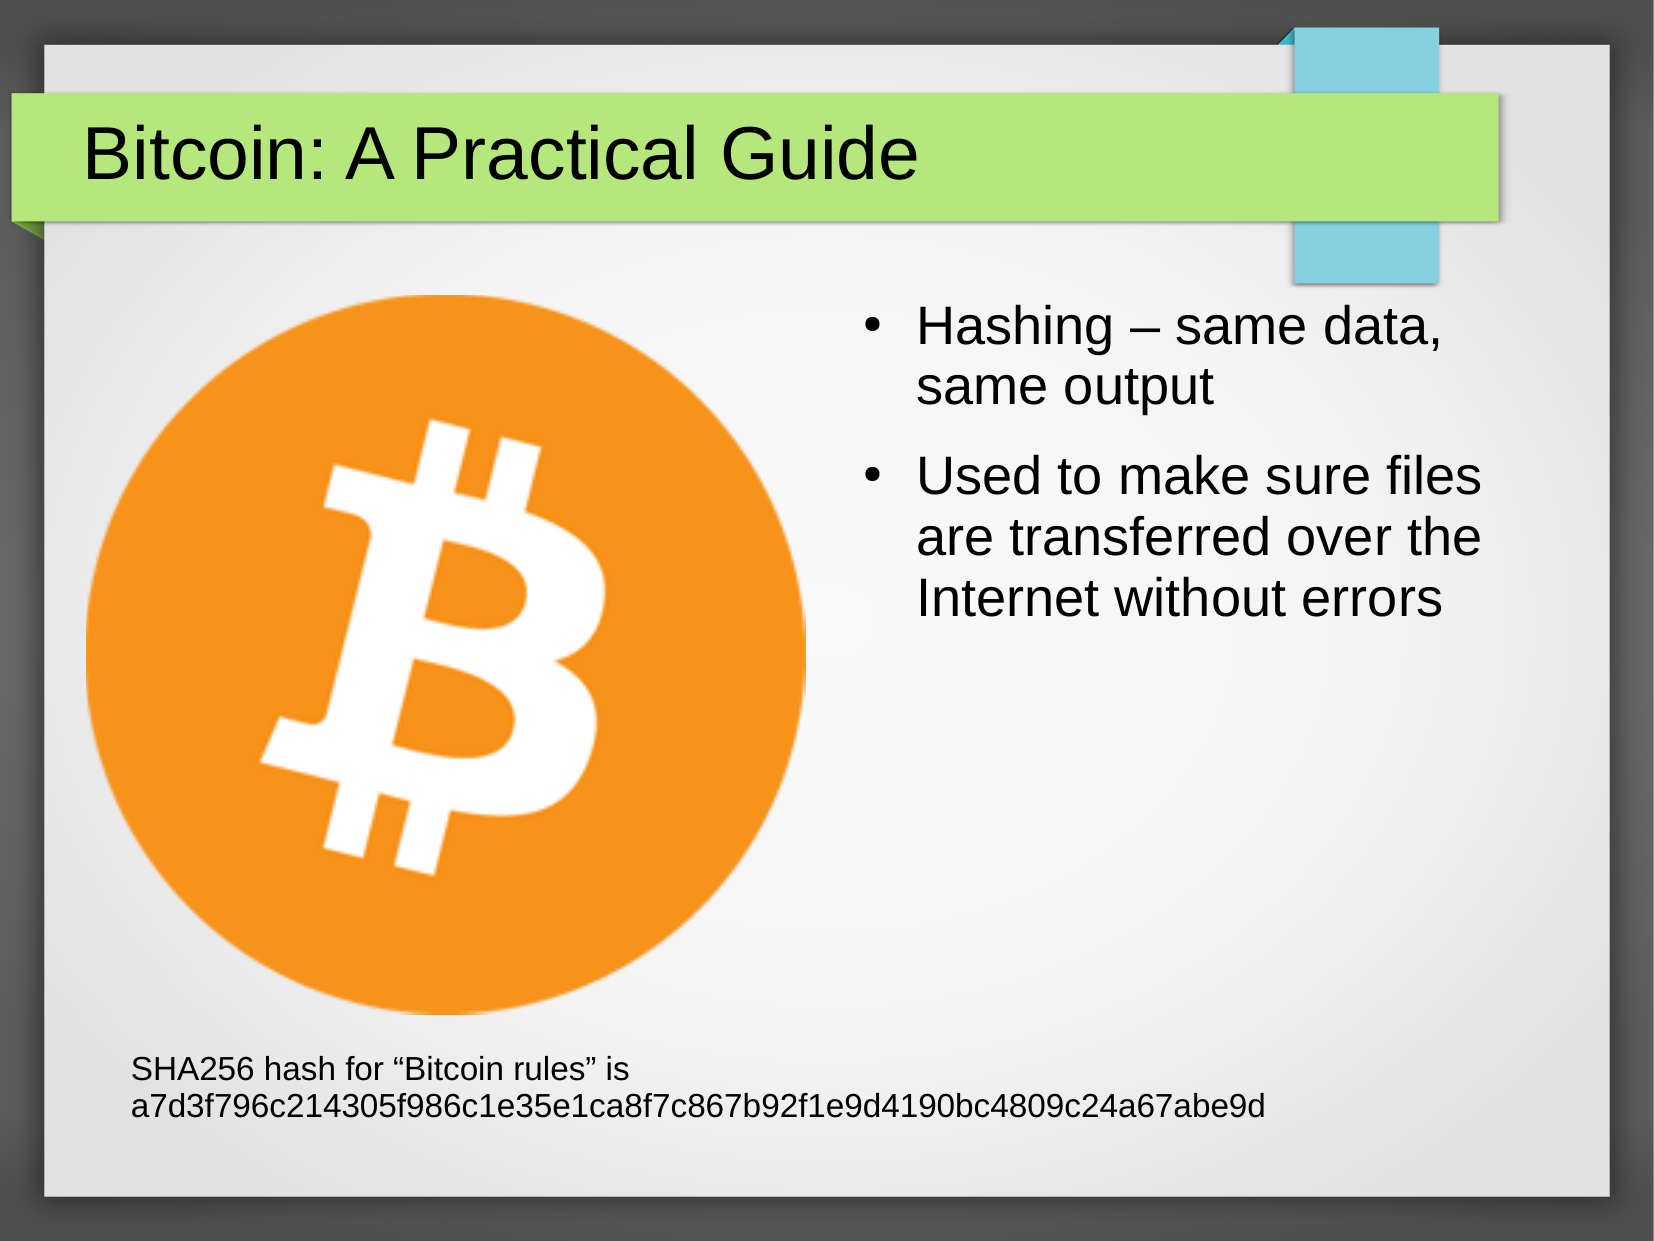

# Bitcoin: A Practical Guide
Hashing – same data, same output
Used to make sure files are transferred over the Internet without errors
SHA256 hash for “Bitcoin rules” is a7d3f796c214305f986c1e35e1ca8f7c867b92f1e9d4190bc4809c24a67abe9d